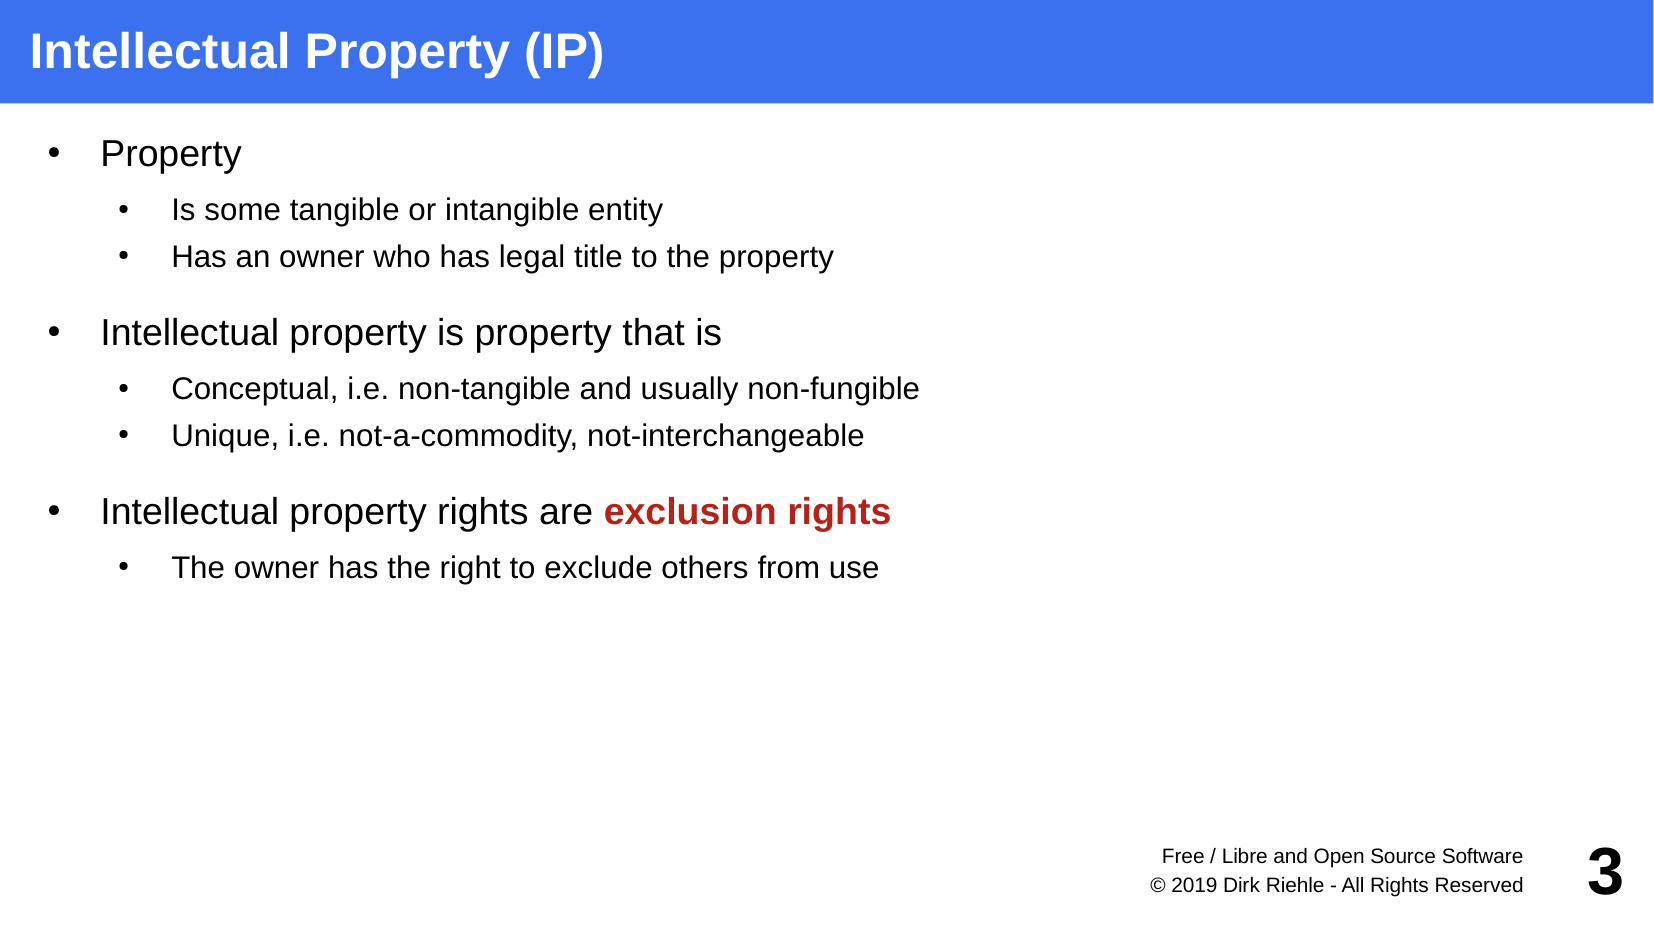

# Intellectual Property (IP)
Property
Is some tangible or intangible entity
Has an owner who has legal title to the property
Intellectual property is property that is
Conceptual, i.e. non-tangible and usually non-fungible
Unique, i.e. not-a-commodity, not-interchangeable
Intellectual property rights are exclusion rights
The owner has the right to exclude others from use
Free / Libre and Open Source Software
3
© 2019 Dirk Riehle - All Rights Reserved